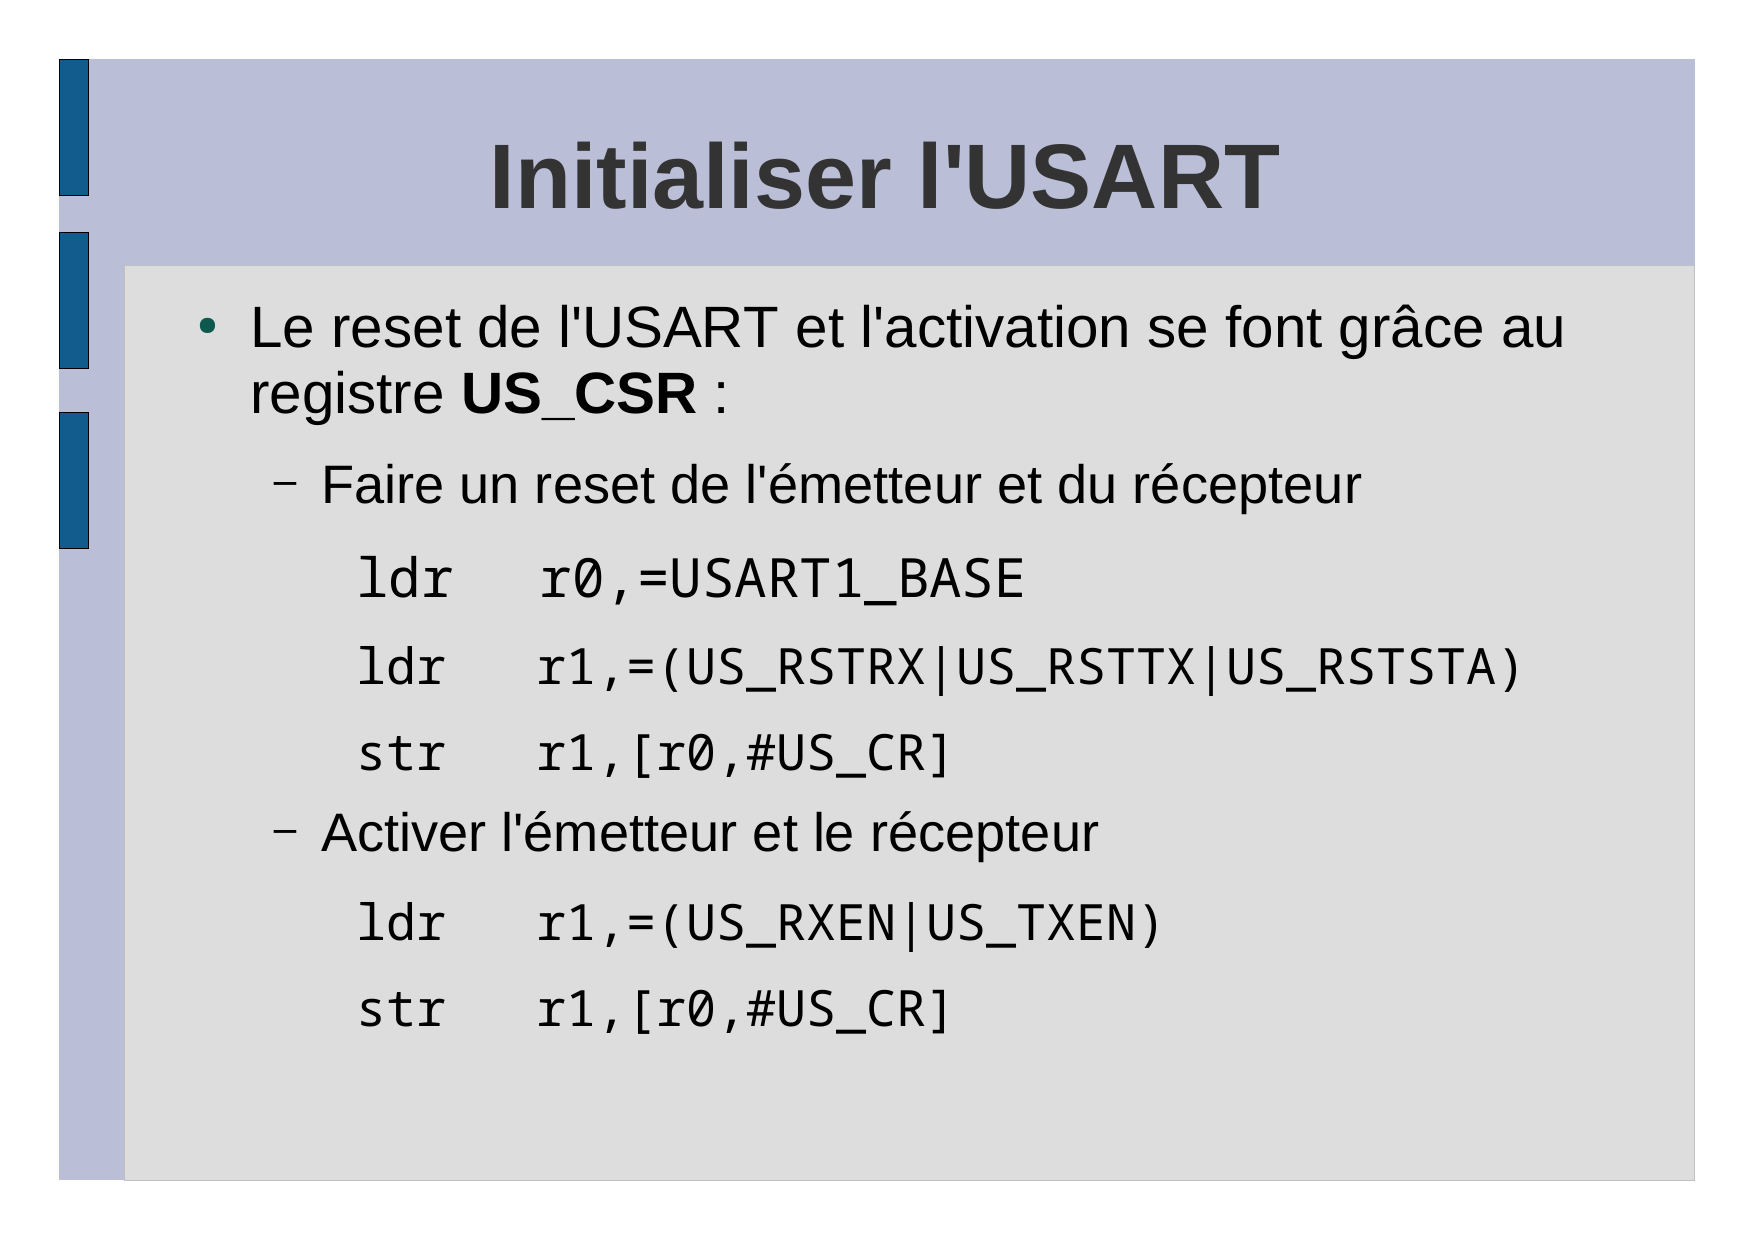

# Initialiser l'USART
Le reset de l'USART et l'activation se font grâce au registre US_CSR :
Faire un reset de l'émetteur et du récepteur
ldr		r0,=USART1_BASE
ldr r1,=(US_RSTRX|US_RSTTX|US_RSTSTA)
str r1,[r0,#US_CR]
Activer l'émetteur et le récepteur
ldr r1,=(US_RXEN|US_TXEN)
str r1,[r0,#US_CR]